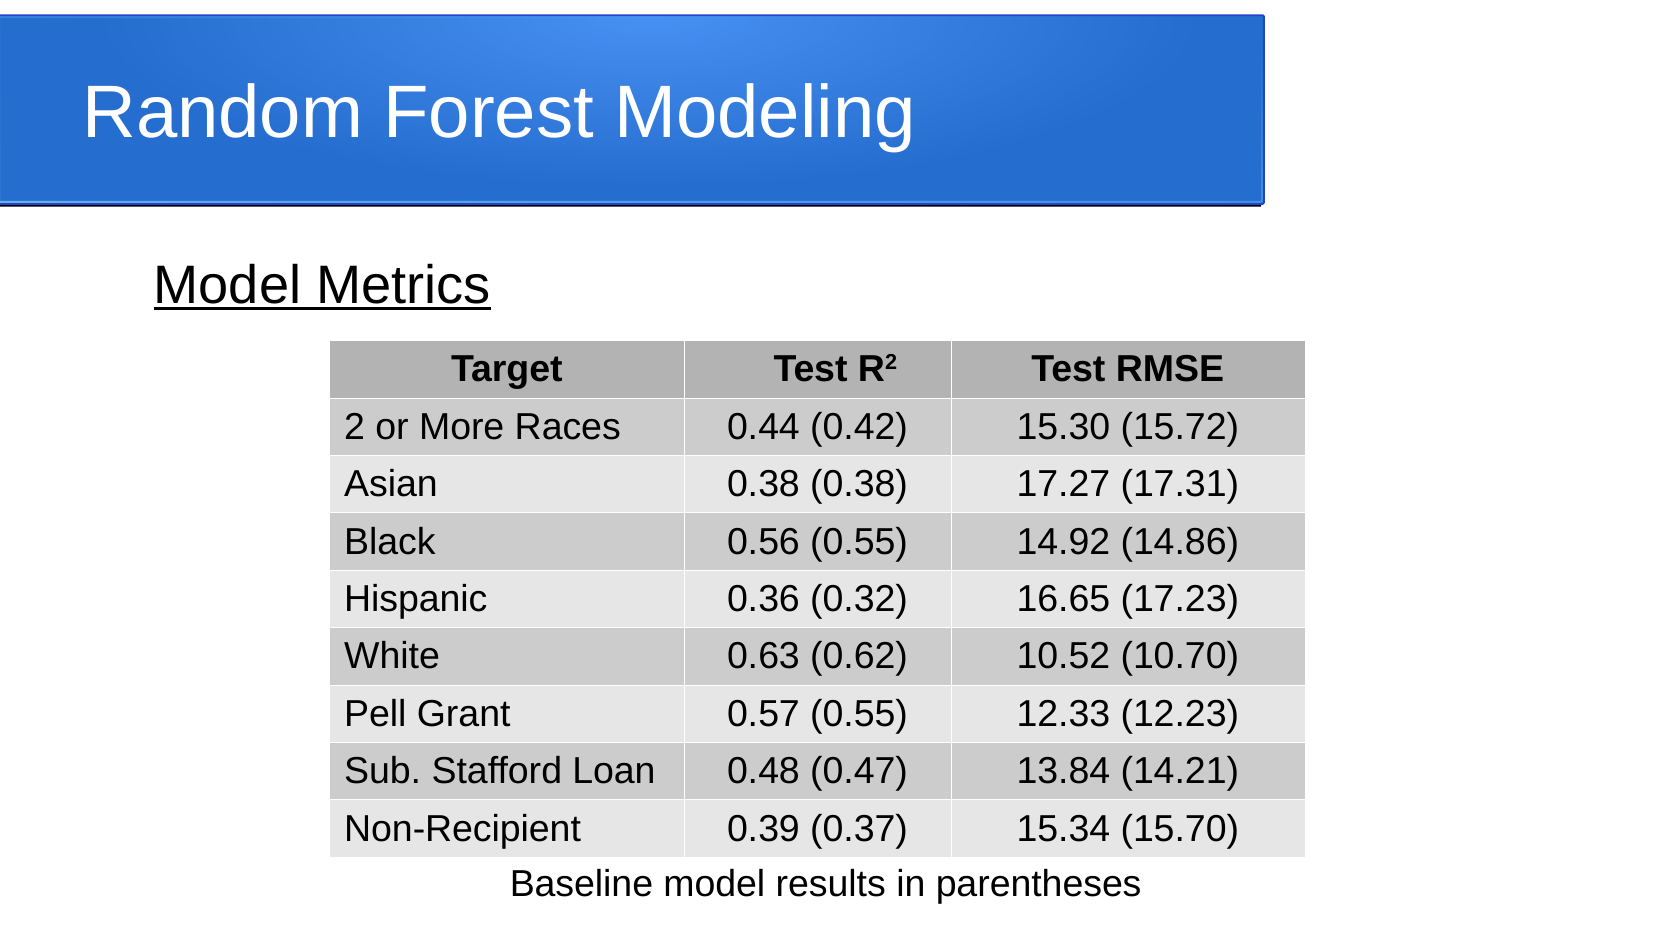

# Random Forest Modeling
Model Metrics
| Target | Test R2 | Test RMSE |
| --- | --- | --- |
| 2 or More Races | 0.44 (0.42) | 15.30 (15.72) |
| Asian | 0.38 (0.38) | 17.27 (17.31) |
| Black | 0.56 (0.55) | 14.92 (14.86) |
| Hispanic | 0.36 (0.32) | 16.65 (17.23) |
| White | 0.63 (0.62) | 10.52 (10.70) |
| Pell Grant | 0.57 (0.55) | 12.33 (12.23) |
| Sub. Stafford Loan | 0.48 (0.47) | 13.84 (14.21) |
| Non-Recipient | 0.39 (0.37) | 15.34 (15.70) |
Baseline model results in parentheses